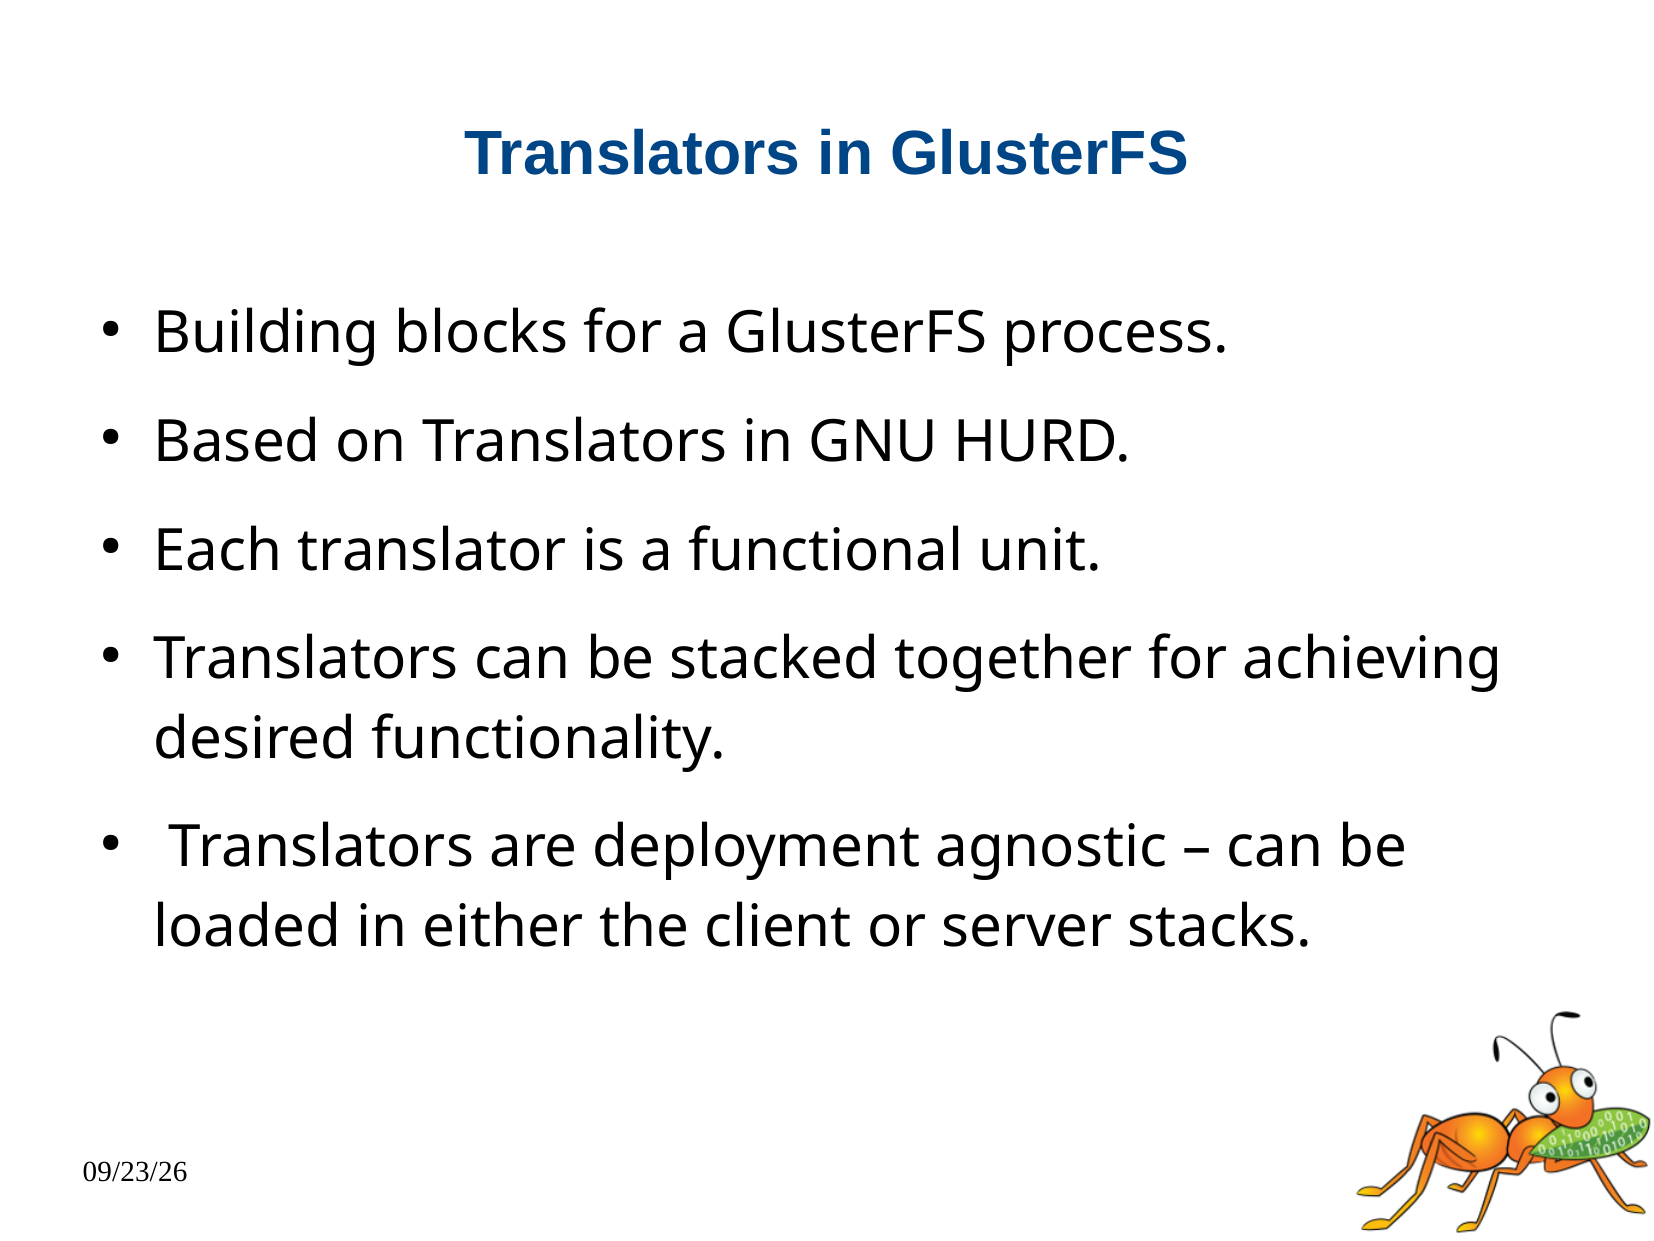

# Translators in GlusterFS
Building blocks for a GlusterFS process.
Based on Translators in GNU HURD.
Each translator is a functional unit.
Translators can be stacked together for achieving desired functionality.
 Translators are deployment agnostic – can be loaded in either the client or server stacks.